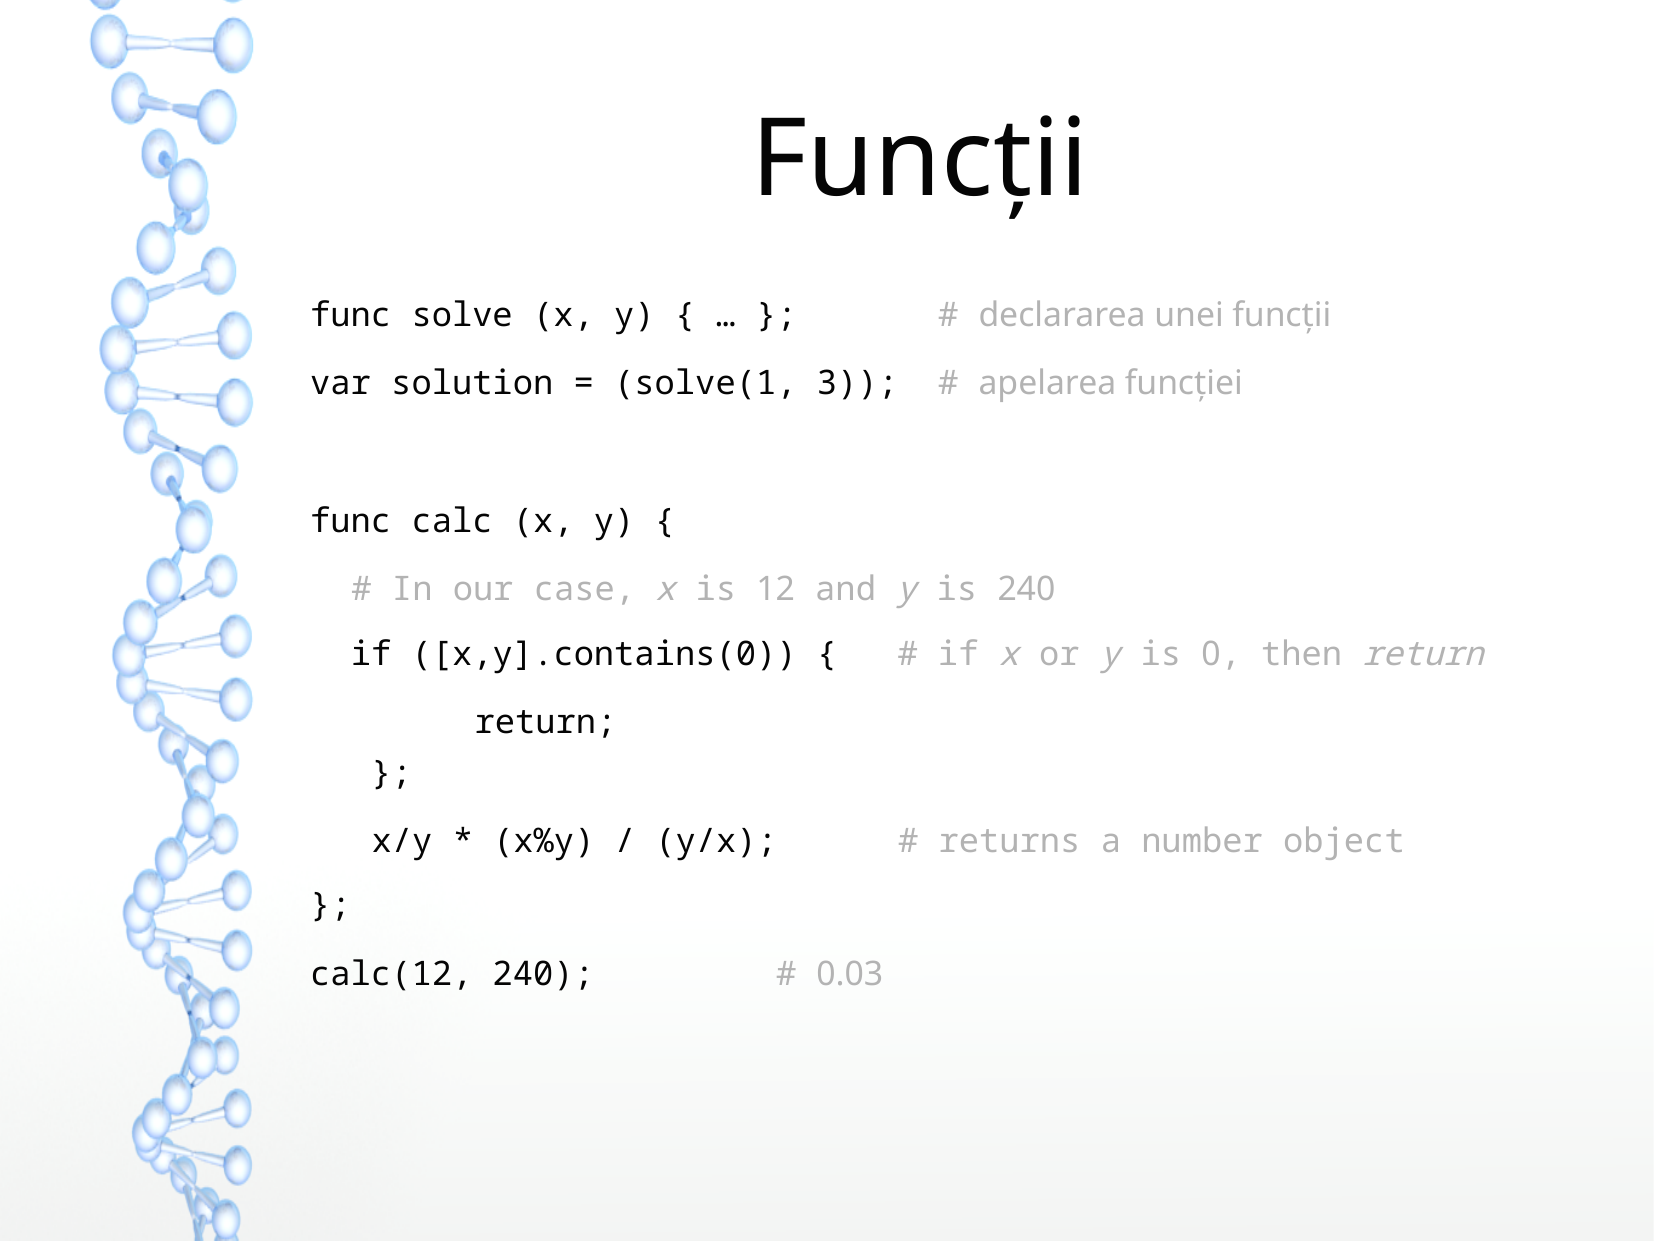

# Funcții
func solve (x, y) { … }; # declararea unei funcții
var solution = (solve(1, 3)); # apelarea funcției
func calc (x, y) {
# In our case, x is 12 and y is 240
 if ([x,y].contains(0)) { # if x or y is 0, then return
return;
 };
 x/y * (x%y) / (y/x); # returns a number object
};
calc(12, 240); # 0.03